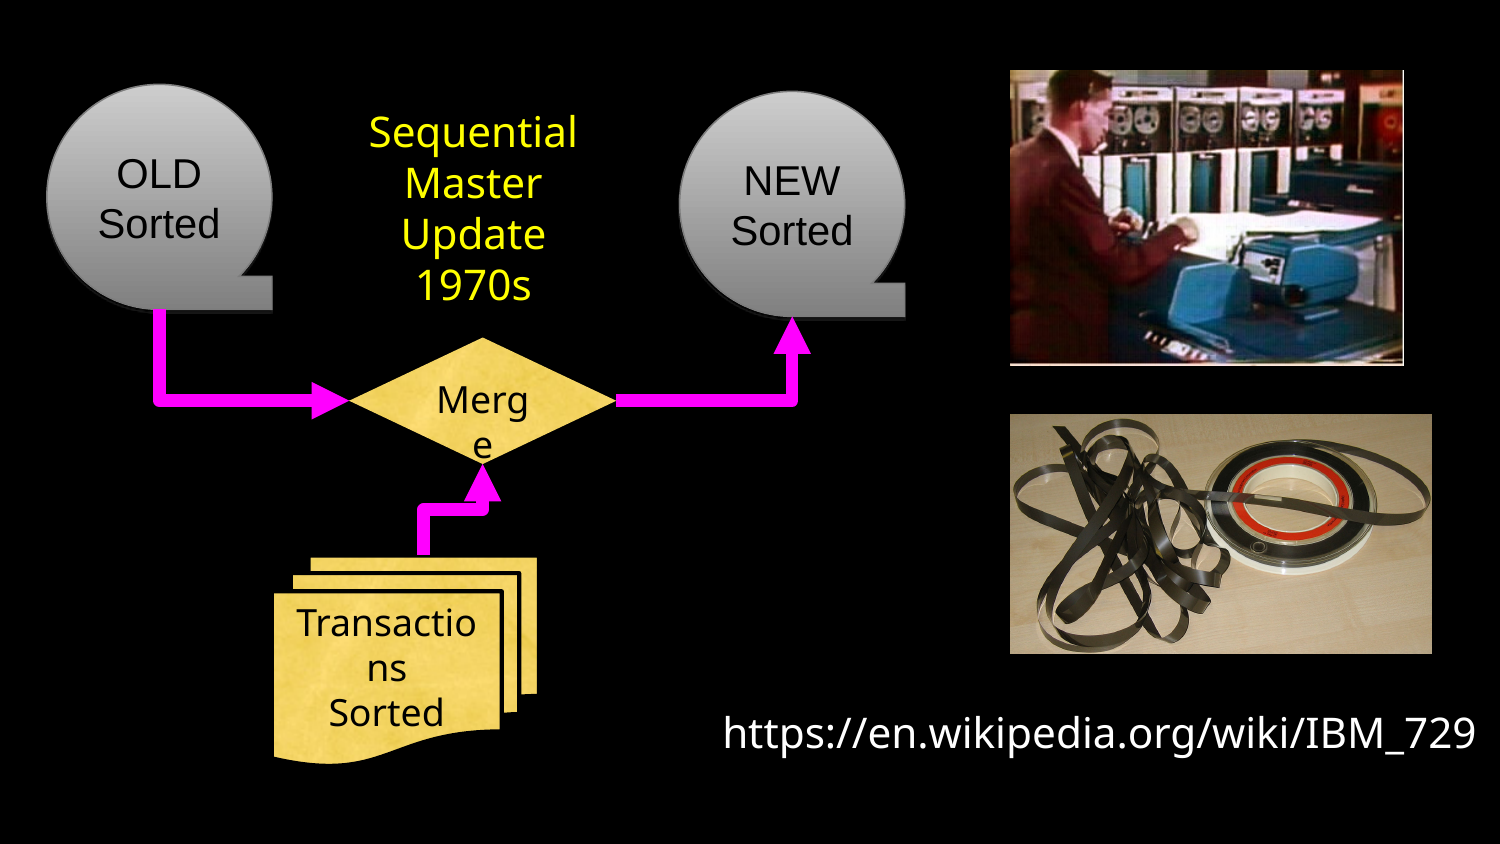

OLD
Sorted
NEW
Sorted
Sequential
Master
Update
1970s
Merge
Transactions
Sorted
https://en.wikipedia.org/wiki/IBM_729